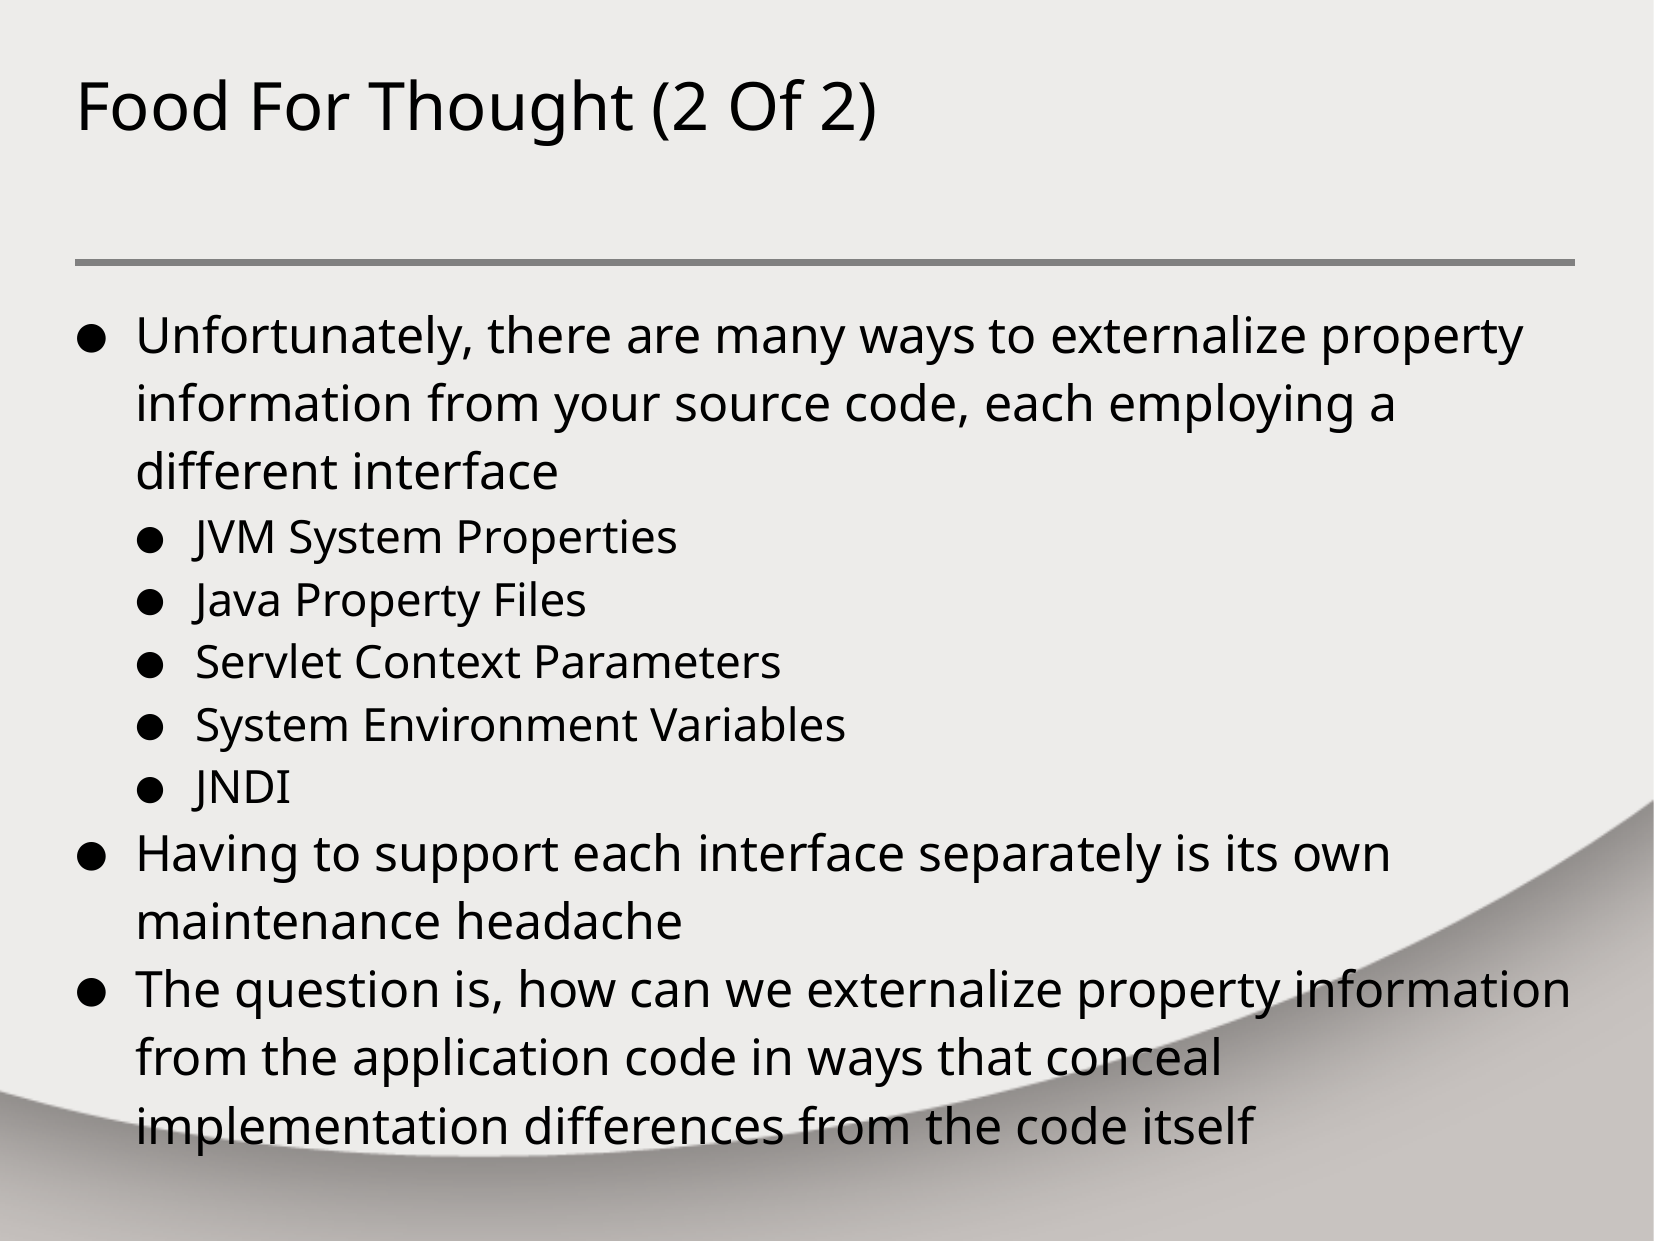

# Food For Thought (2 Of 2)
Unfortunately, there are many ways to externalize property information from your source code, each employing a different interface
JVM System Properties
Java Property Files
Servlet Context Parameters
System Environment Variables
JNDI
Having to support each interface separately is its own maintenance headache
The question is, how can we externalize property information from the application code in ways that conceal implementation differences from the code itself